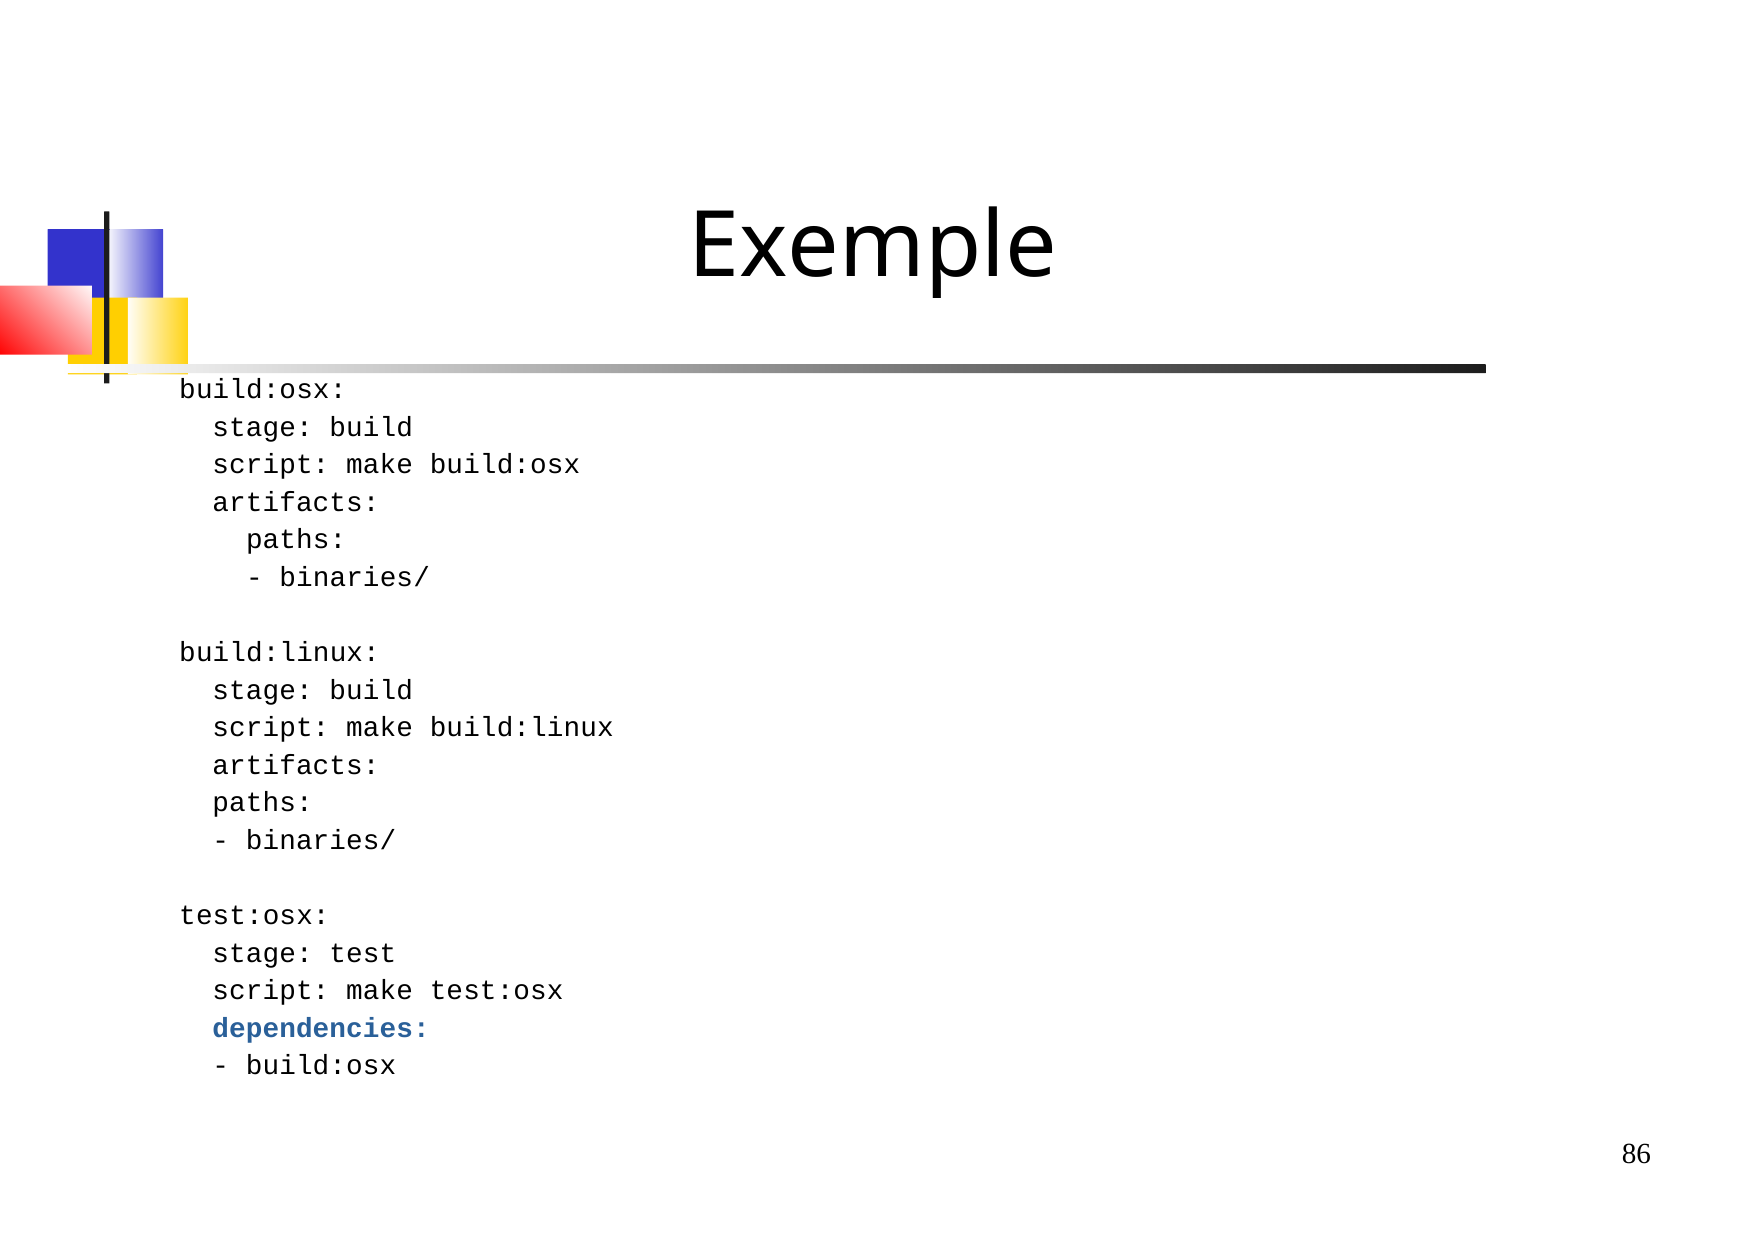

# Exemple
build:osx:
 stage: build
 script: make build:osx
 artifacts:
 paths:
 - binaries/
build:linux:
 stage: build
 script: make build:linux
 artifacts:
 paths:
 - binaries/
test:osx:
 stage: test
 script: make test:osx
 dependencies:
 - build:osx